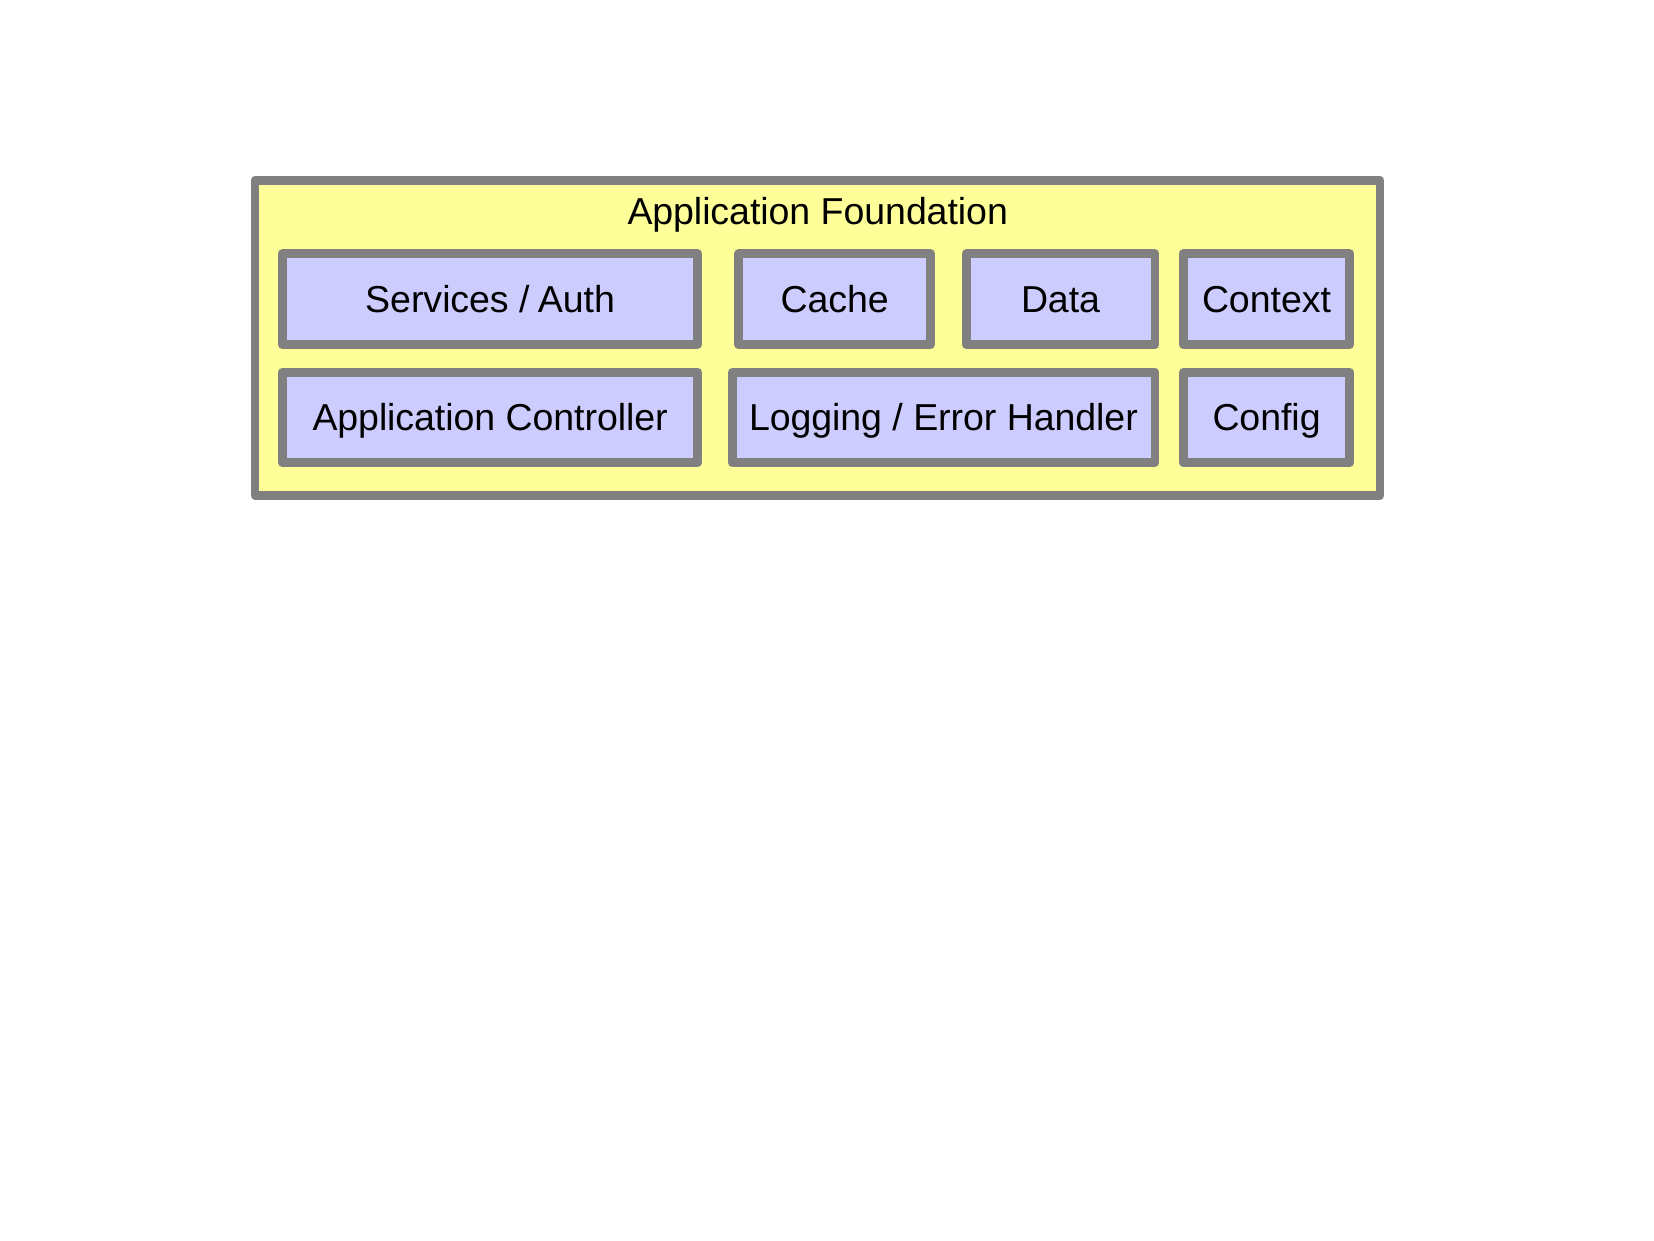

Application Foundation
Services / Auth
Cache
Data
Context
Shims and
Polyfills
Libraries...
Application Controller
Logging / Error Handler
Config